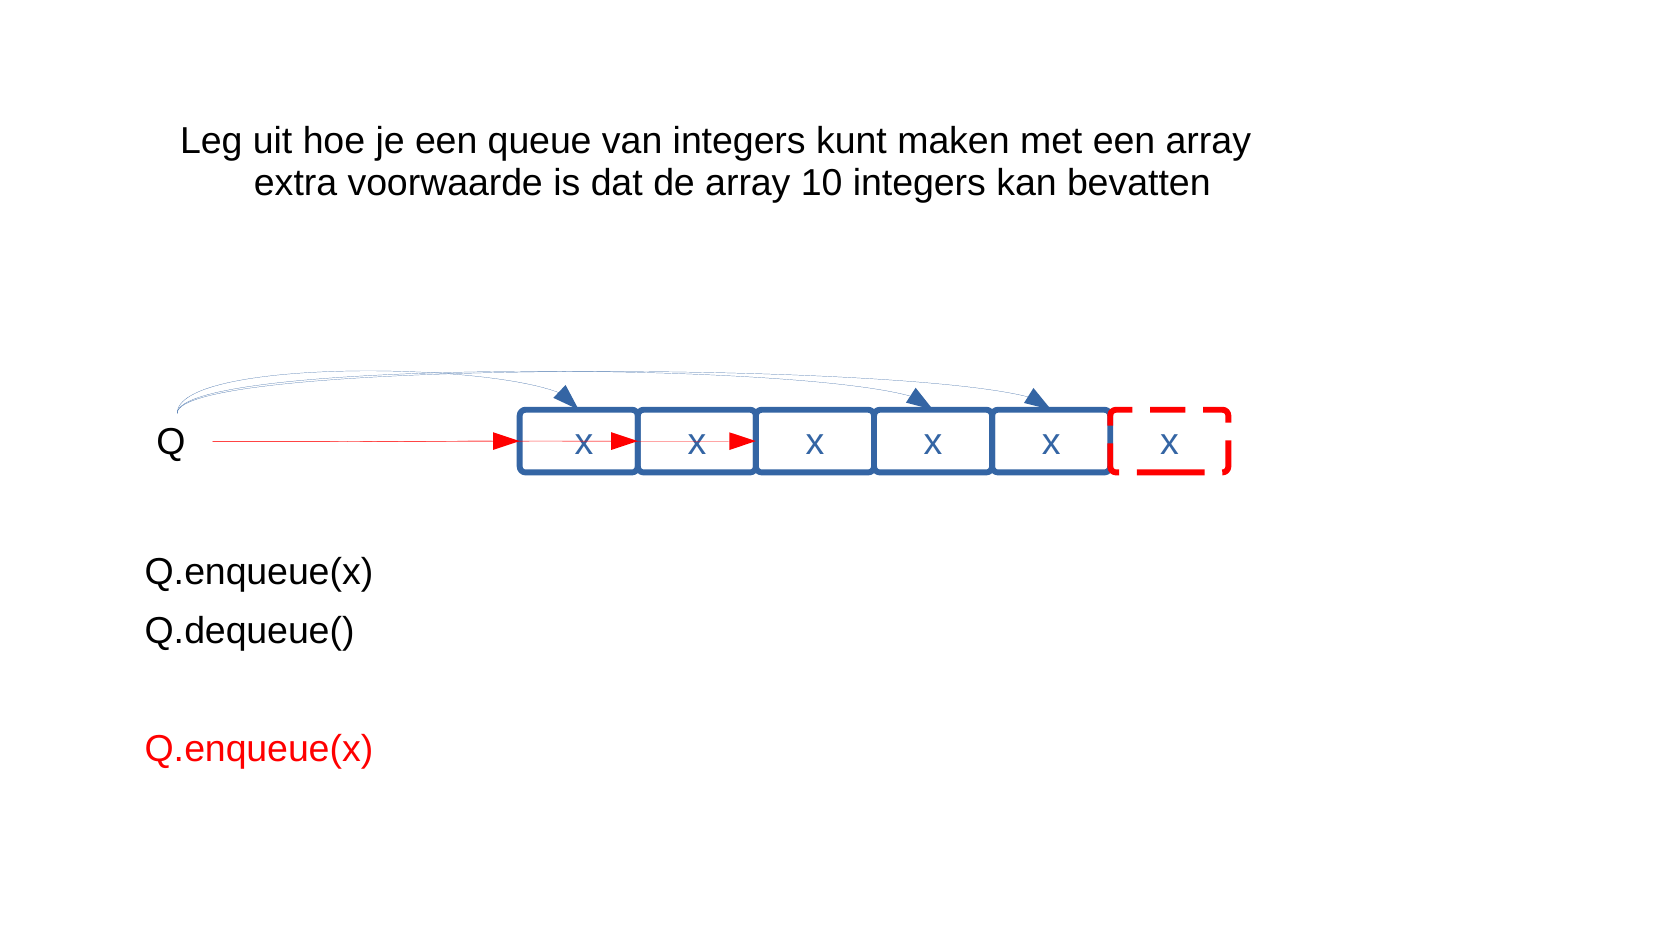

Leg uit hoe je een queue van integers kunt maken met een array
	extra voorwaarde is dat de array 10 integers kan bevatten
 x
x
x
x
x
x
Q
Q.enqueue(x)
Q.dequeue()
Q.enqueue(x)